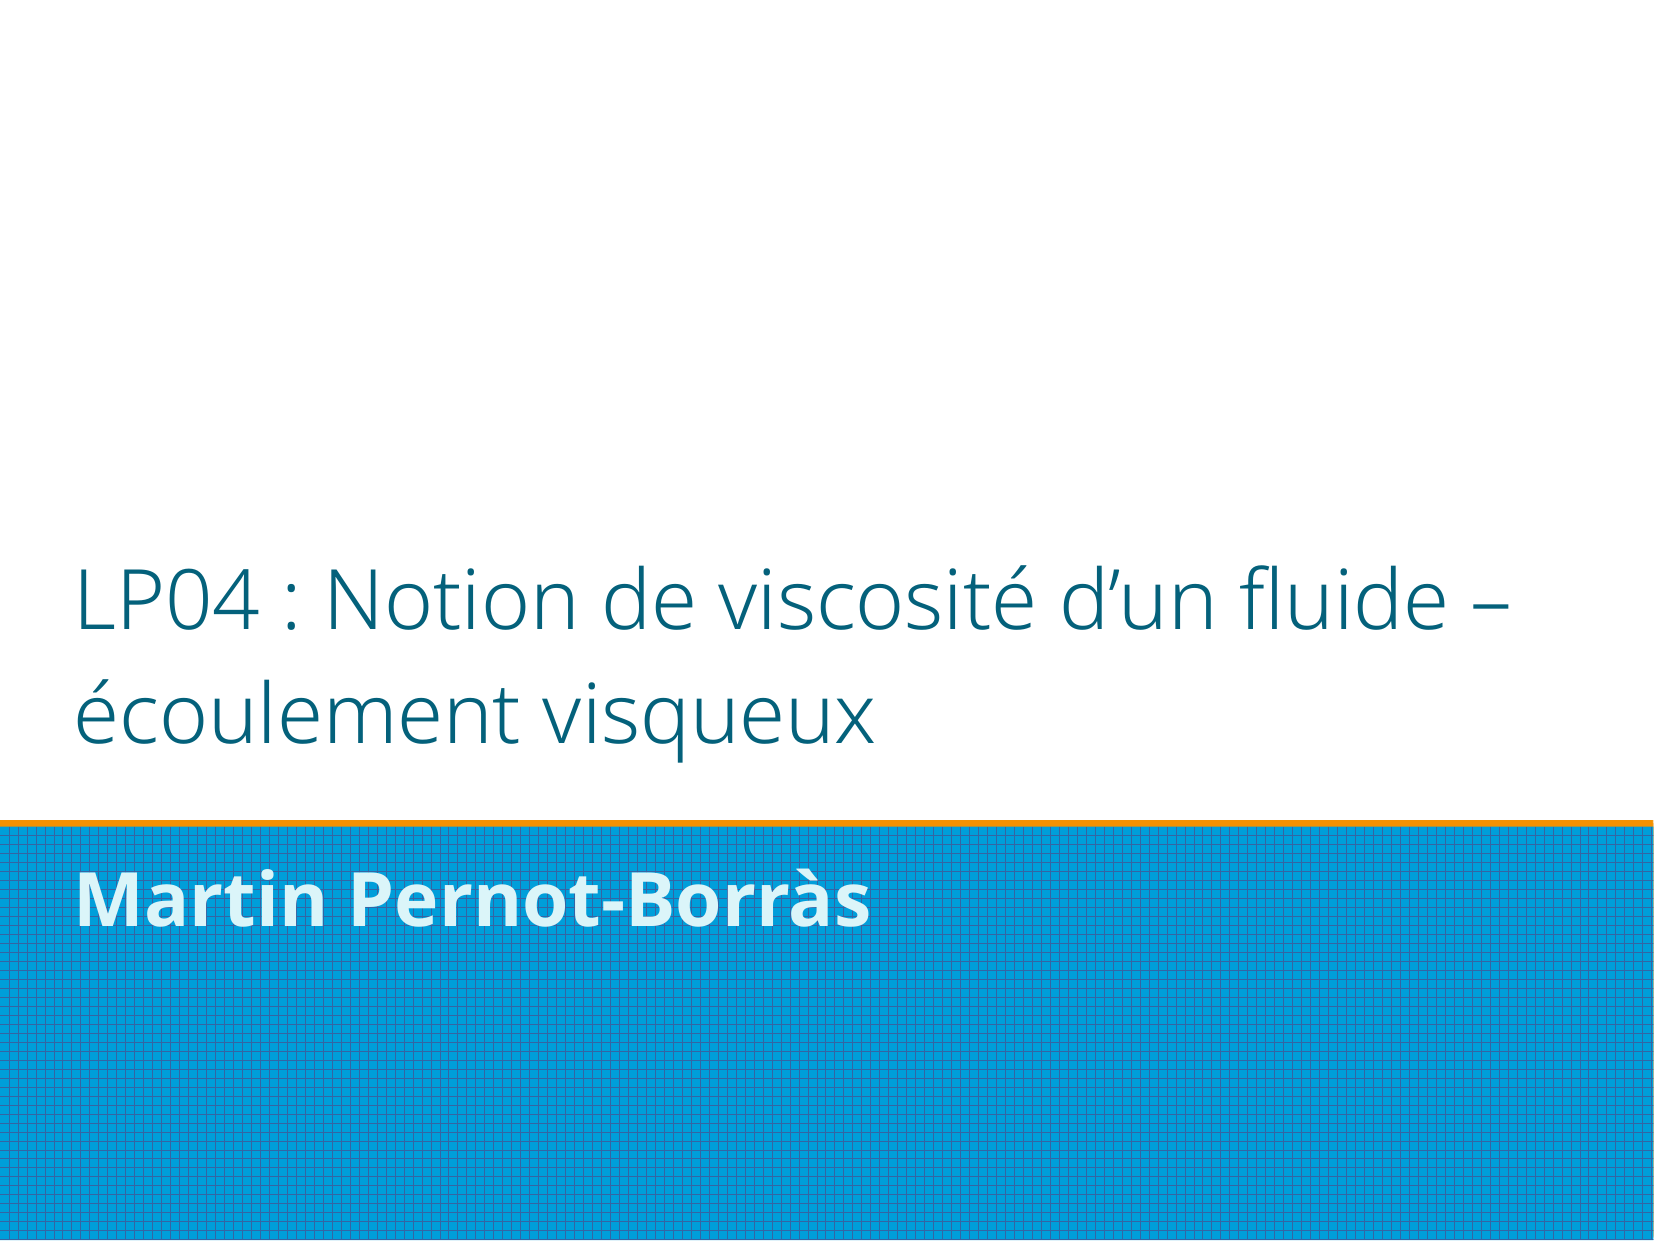

# LP04 : Notion de viscosité d’un fluide – écoulement visqueux
Martin Pernot-Borràs